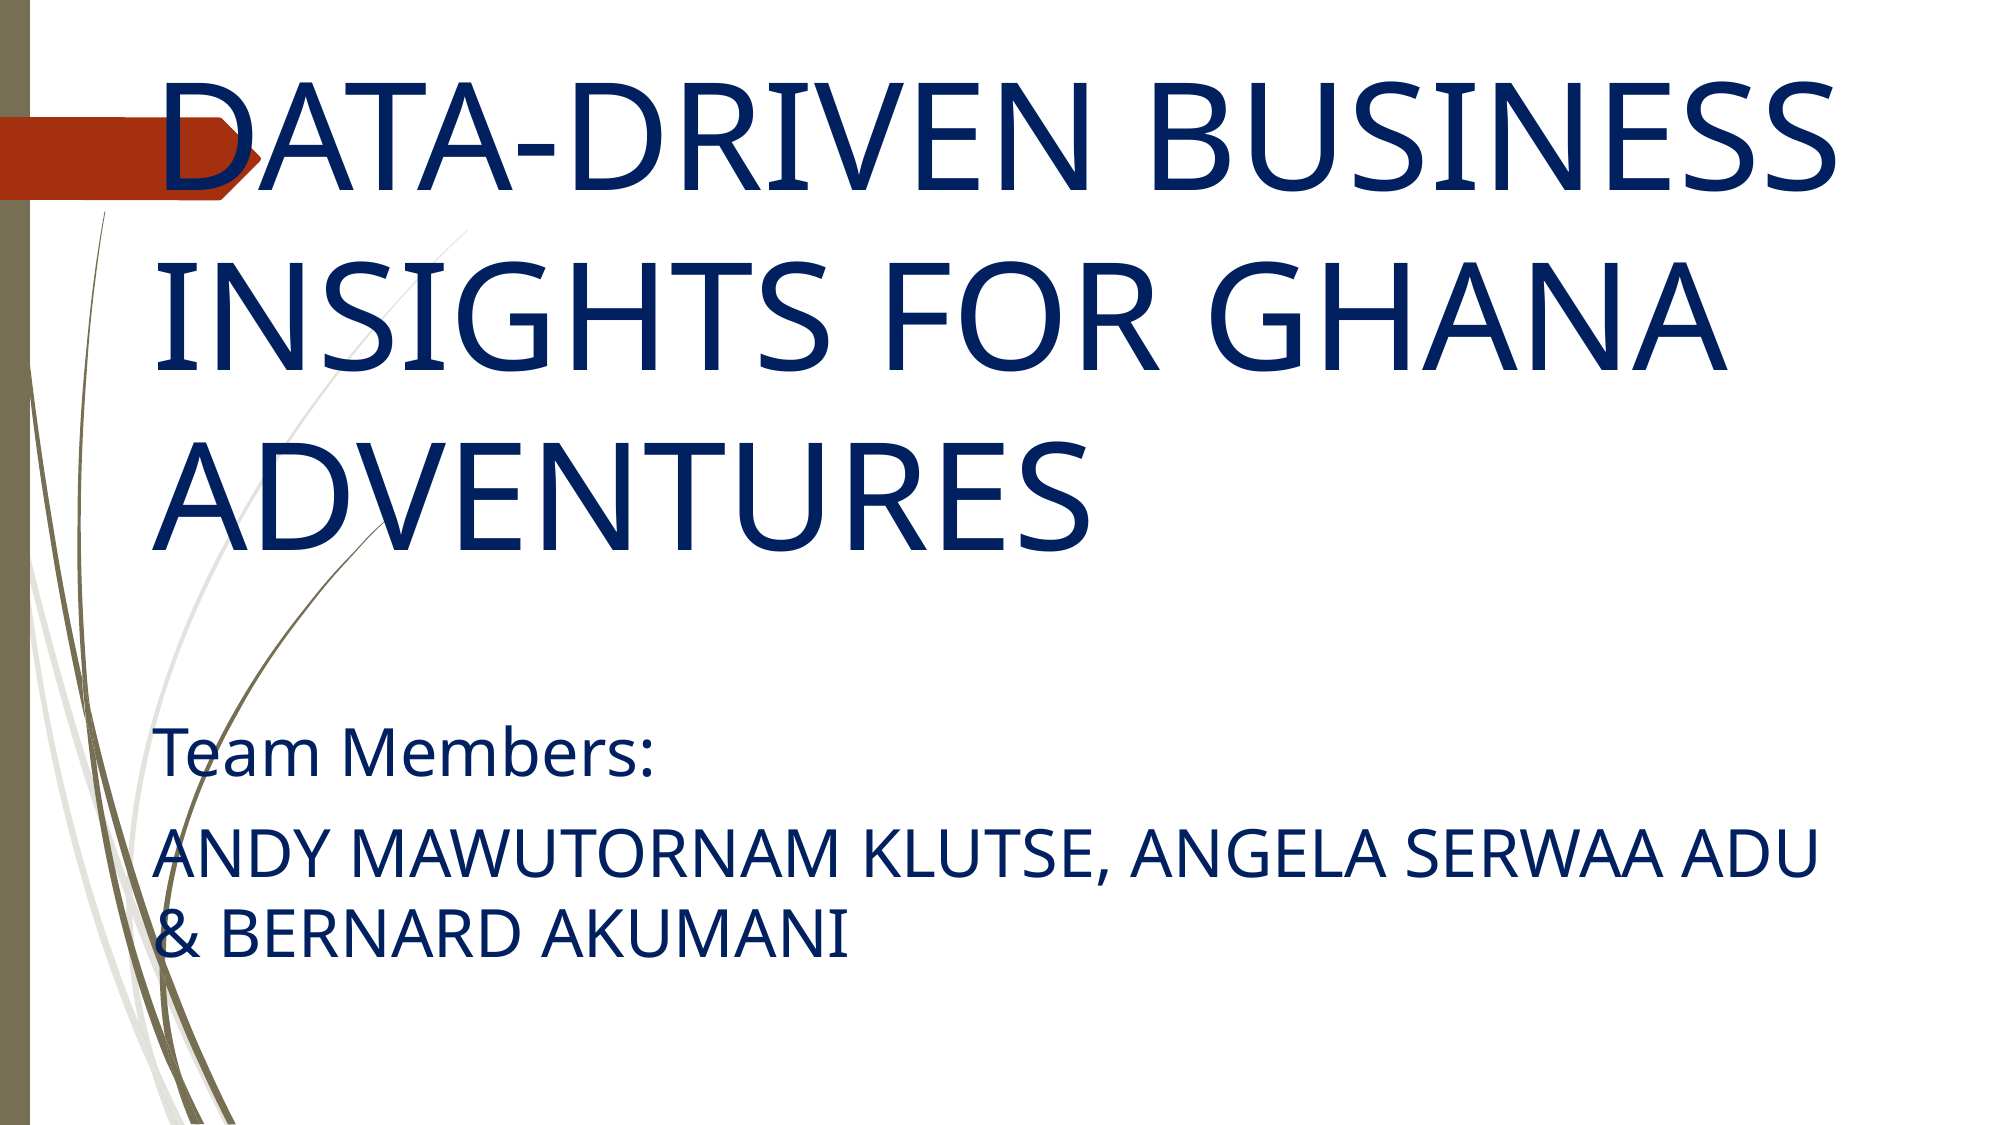

# DATA-DRIVEN BUSINESS INSIGHTS FOR GHANA ADVENTURES
Team Members:
ANDY MAWUTORNAM KLUTSE, ANGELA SERWAA ADU & BERNARD AKUMANI